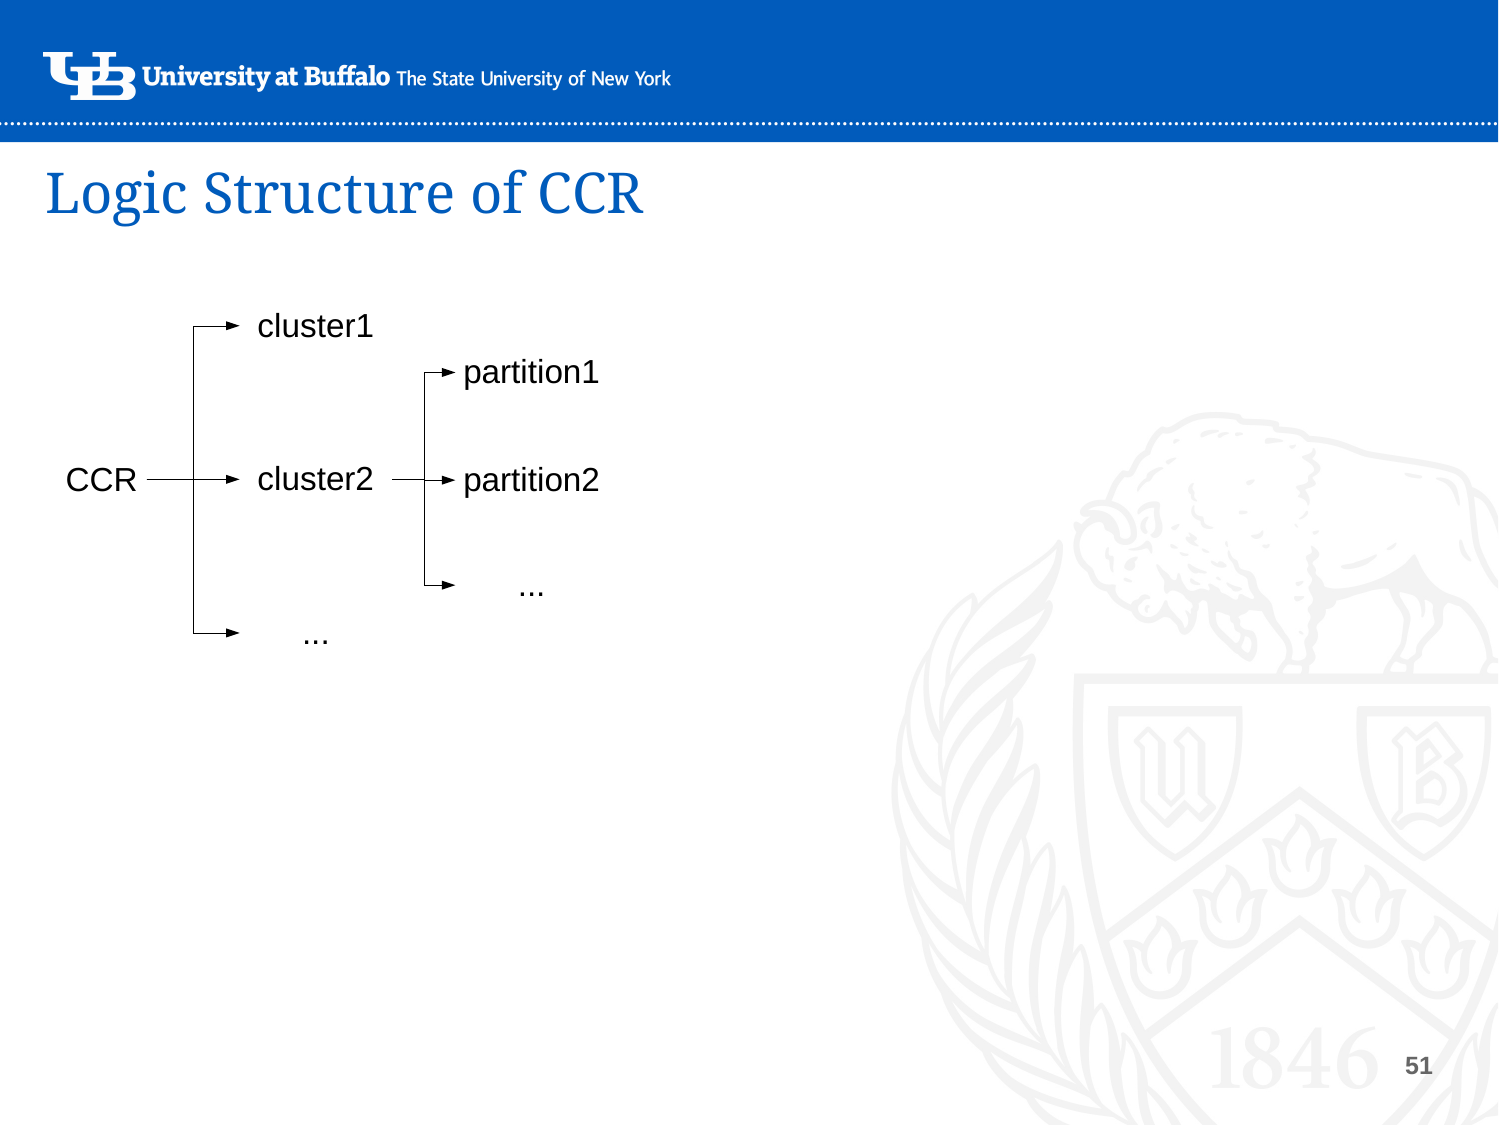

# Logic Structure of CCR
cluster1
partition1
cluster2
CCR
partition2
...
...